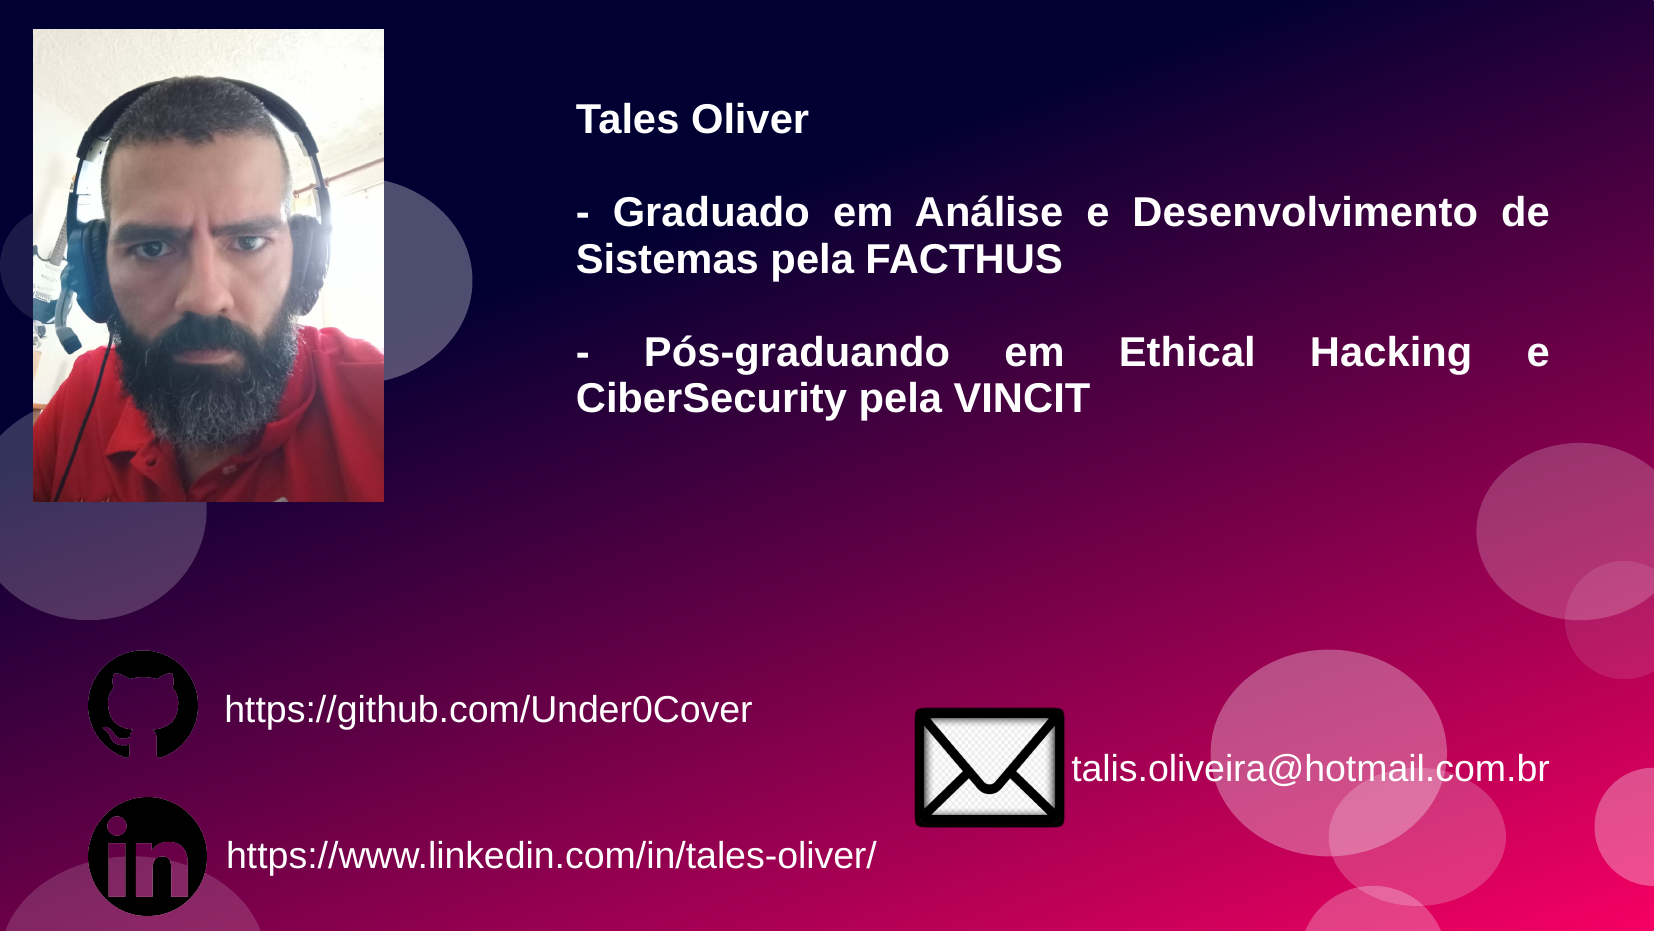

Tales Oliver
- Graduado em Análise e Desenvolvimento de Sistemas pela FACTHUS
- Pós-graduando em Ethical Hacking e CiberSecurity pela VINCIT
https://github.com/Under0Cover
talis.oliveira@hotmail.com.br
https://www.linkedin.com/in/tales-oliver/